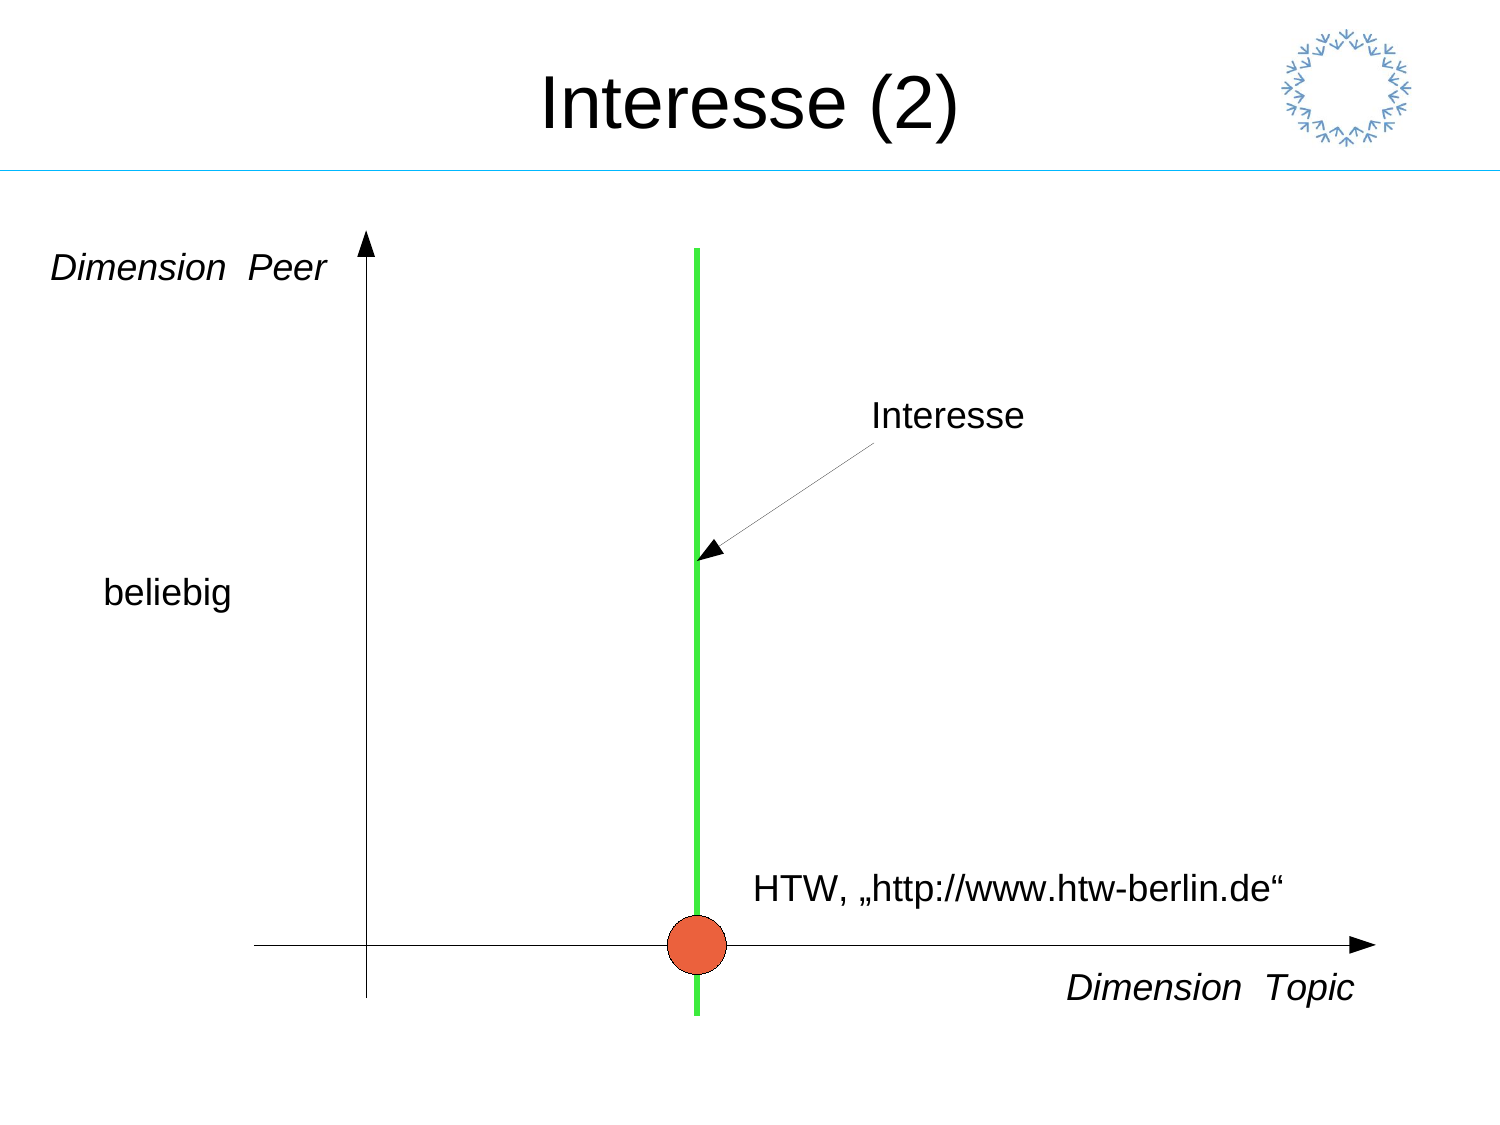

# Interesse (2)
Dimension Peer
Interesse
beliebig
HTW, „http://www.htw-berlin.de“
Dimension Topic